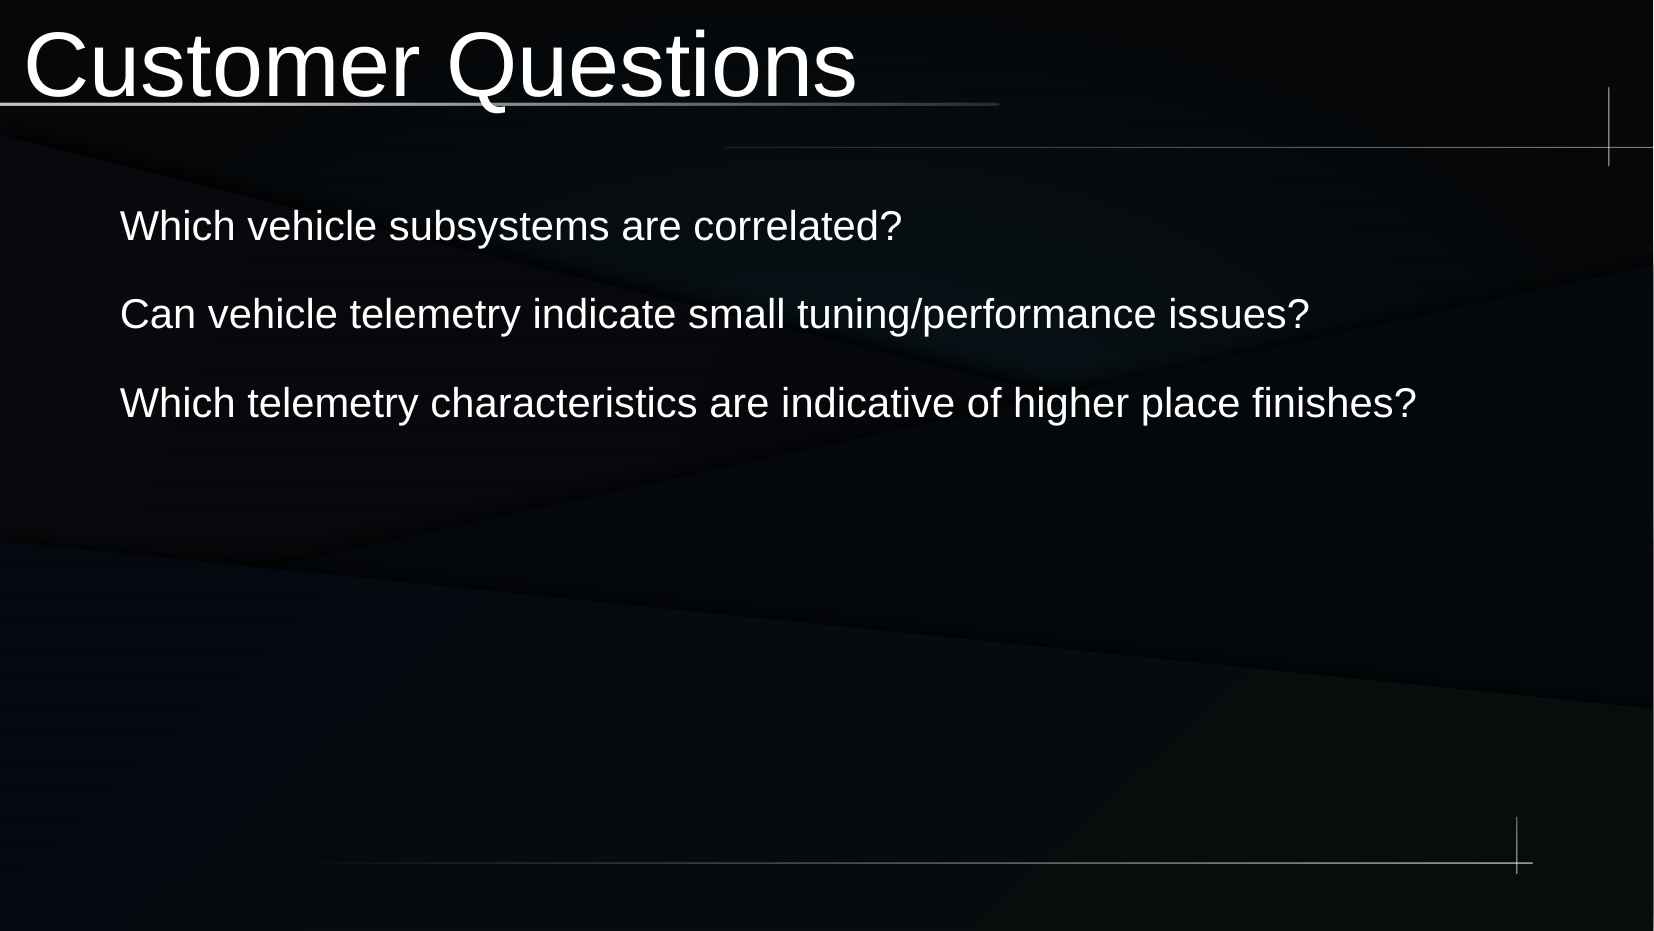

# Customer Questions
Which vehicle subsystems are correlated?
Can vehicle telemetry indicate small tuning/performance issues?
Which telemetry characteristics are indicative of higher place finishes?